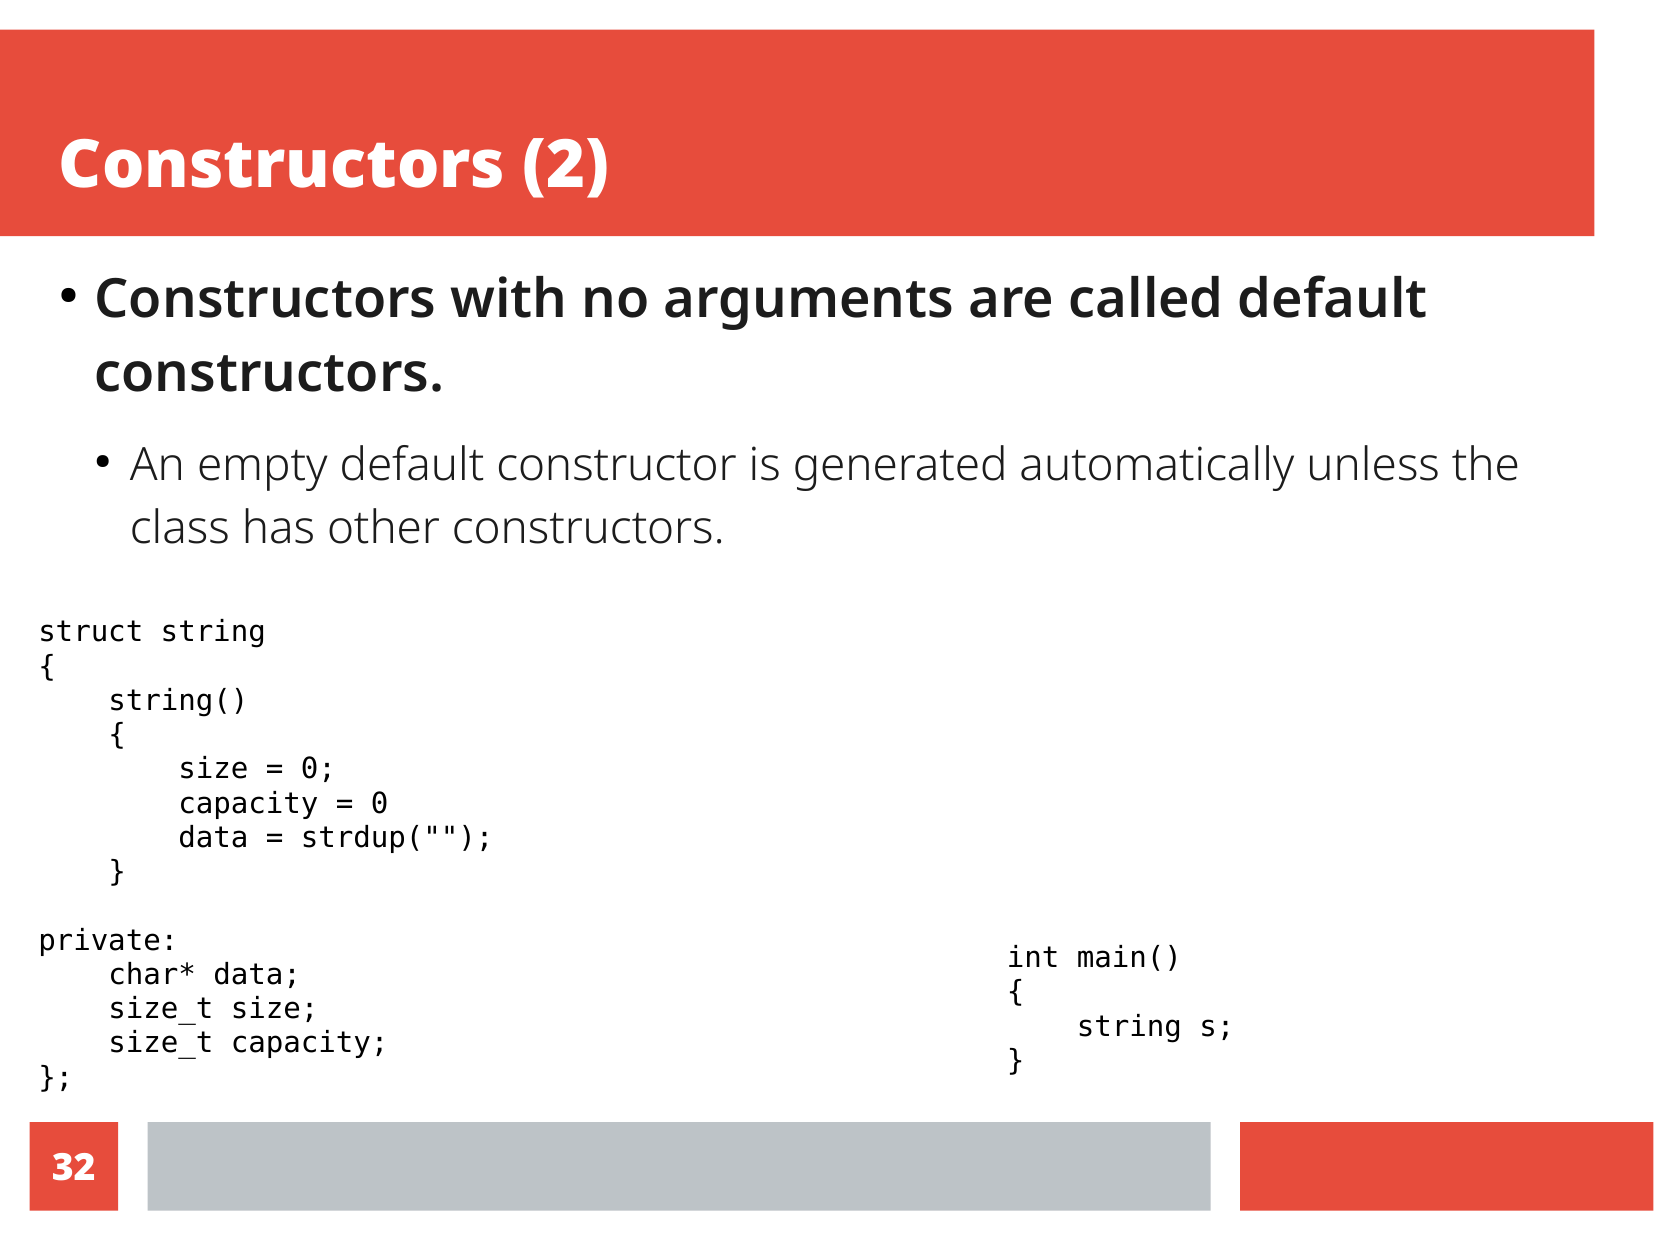

# Constructors (2)
Constructors with no arguments are called default constructors.
An empty default constructor is generated automatically unless the class has other constructors.
struct string
{
 string()
 {
 size = 0;
 capacity = 0
 data = strdup("");
 }
private:
 char* data;
 size_t size;
 size_t capacity;
};
int main()
{
 string s;
}
32